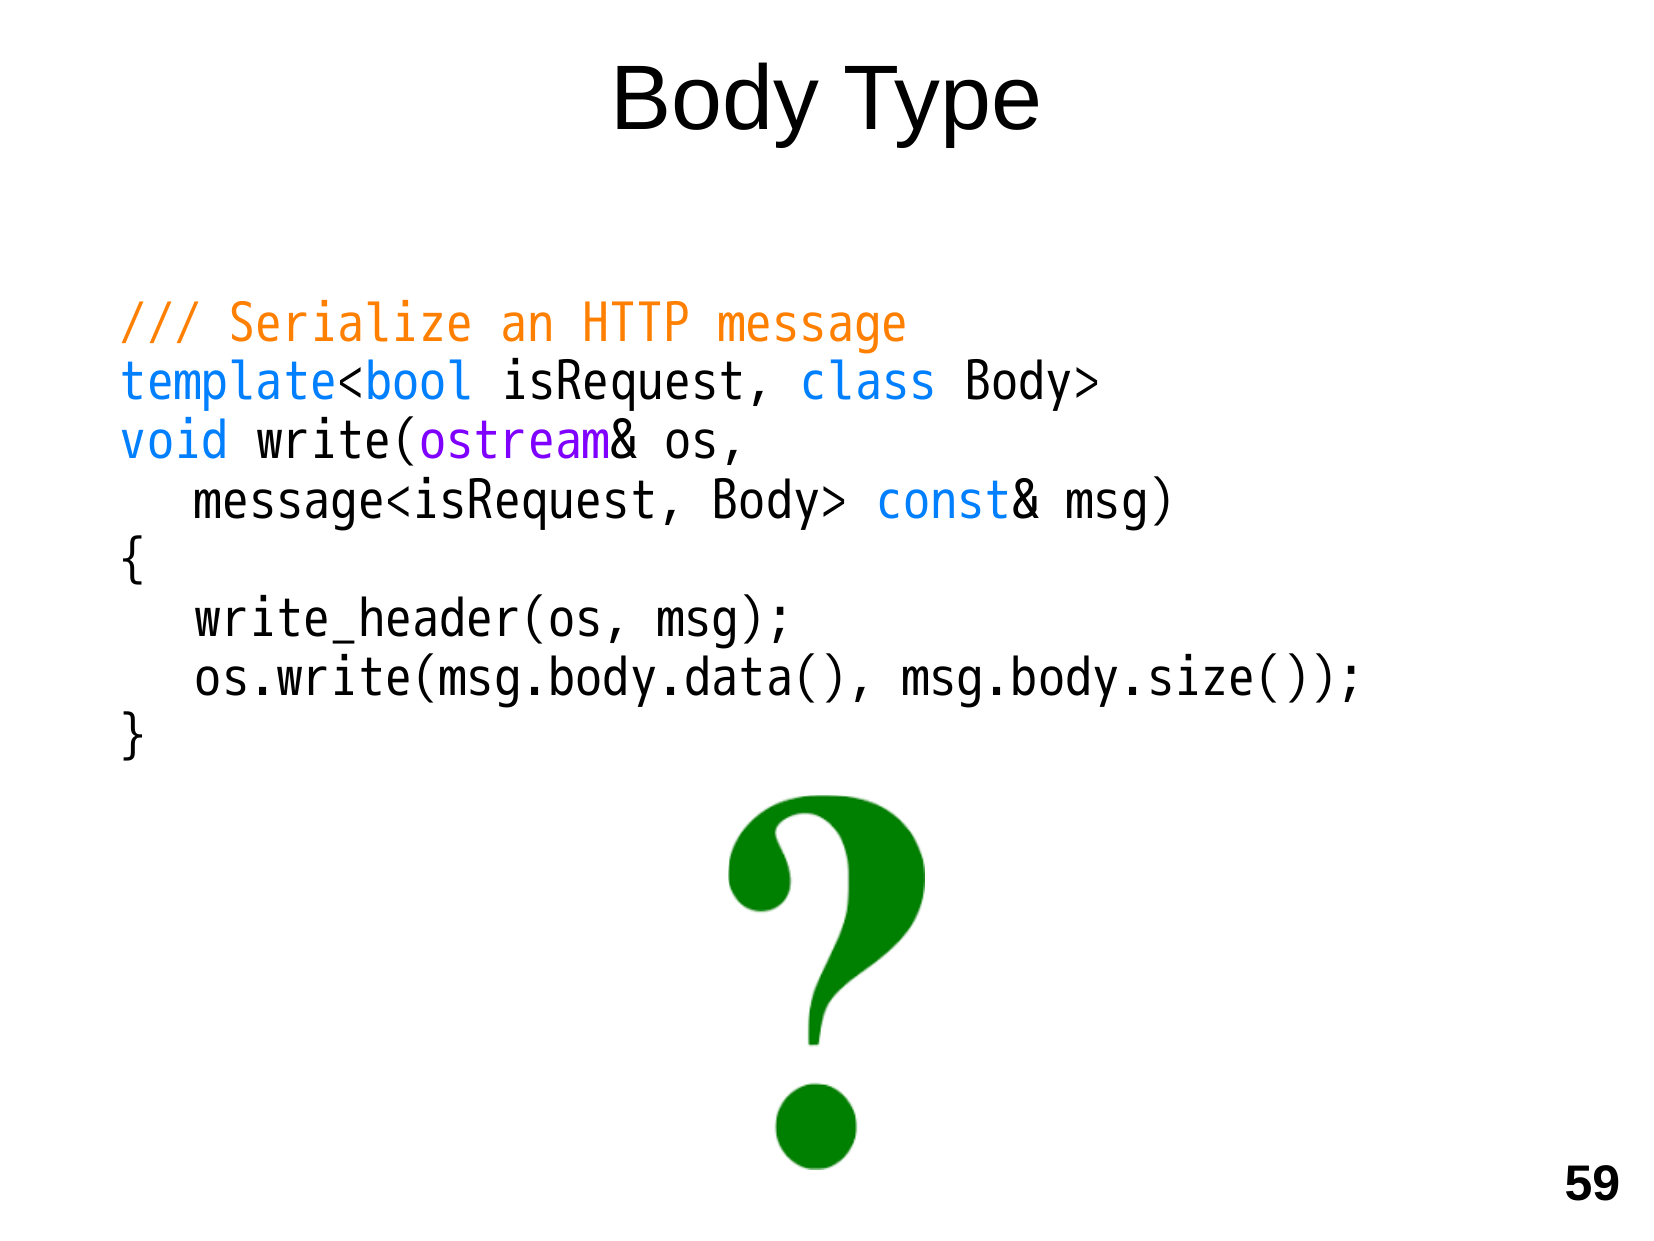

# Body Type
/// Serialize an HTTP message
template<bool isRequest, class Body>
void write(ostream& os,
	message<isRequest, Body> const& msg)
{
	write_header(os, msg);
	os.write(msg.body.data(), msg.body.size());
}
59